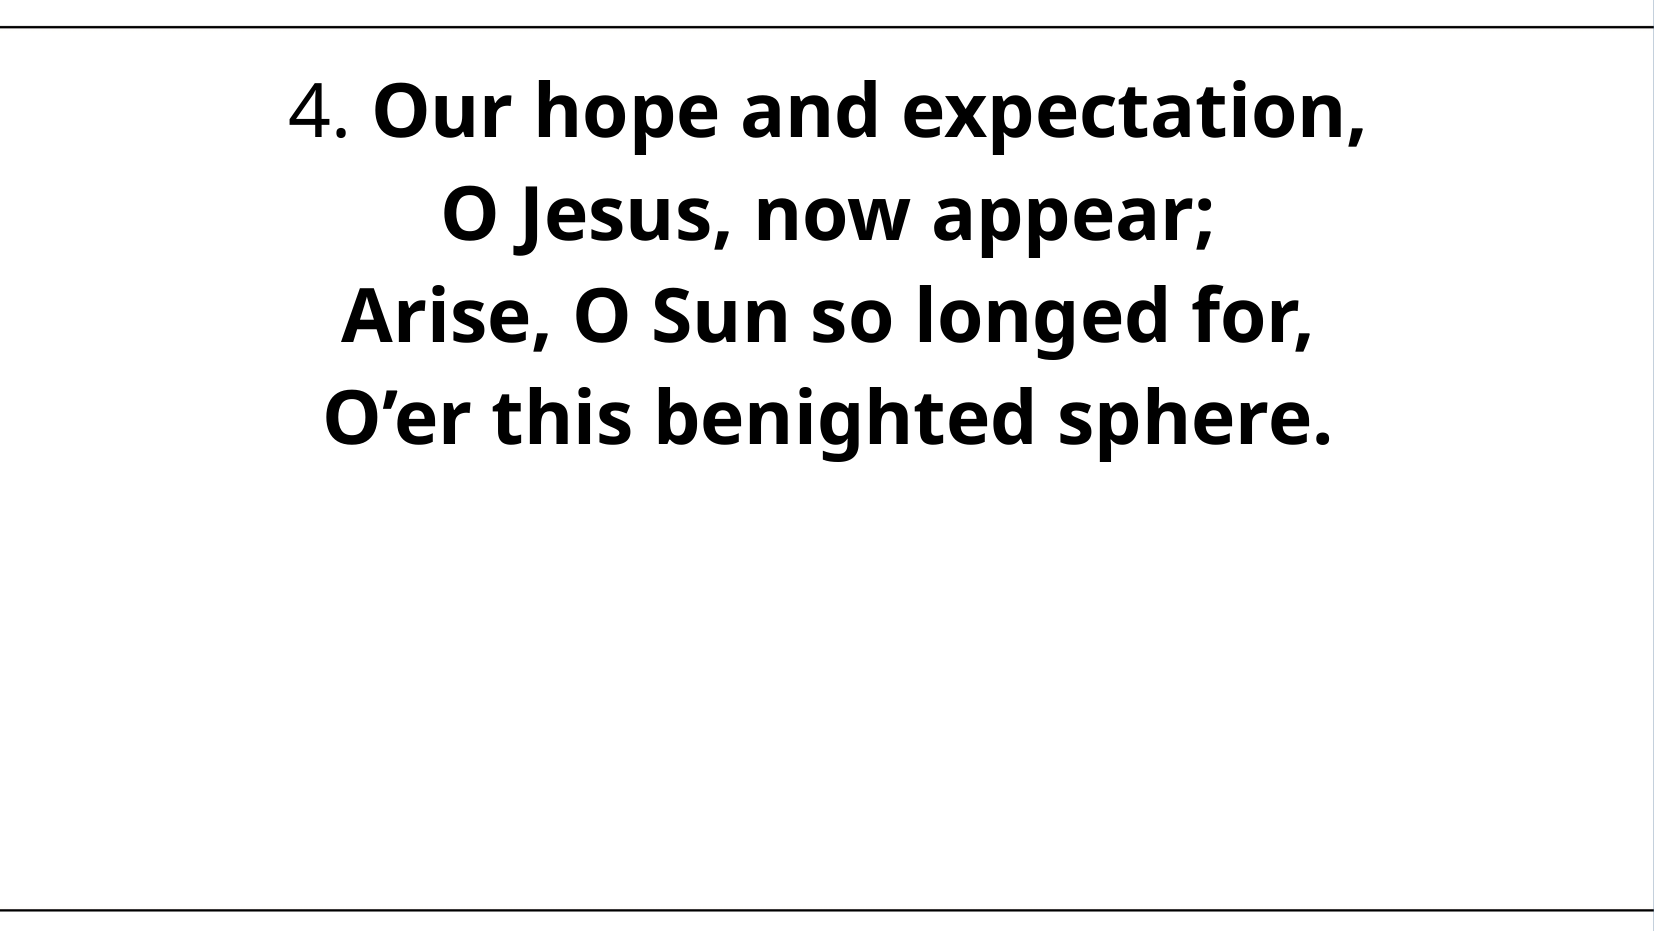

4. Our hope and expectation,
O Jesus, now appear;
Arise, O Sun so longed for,
O’er this benighted sphere.